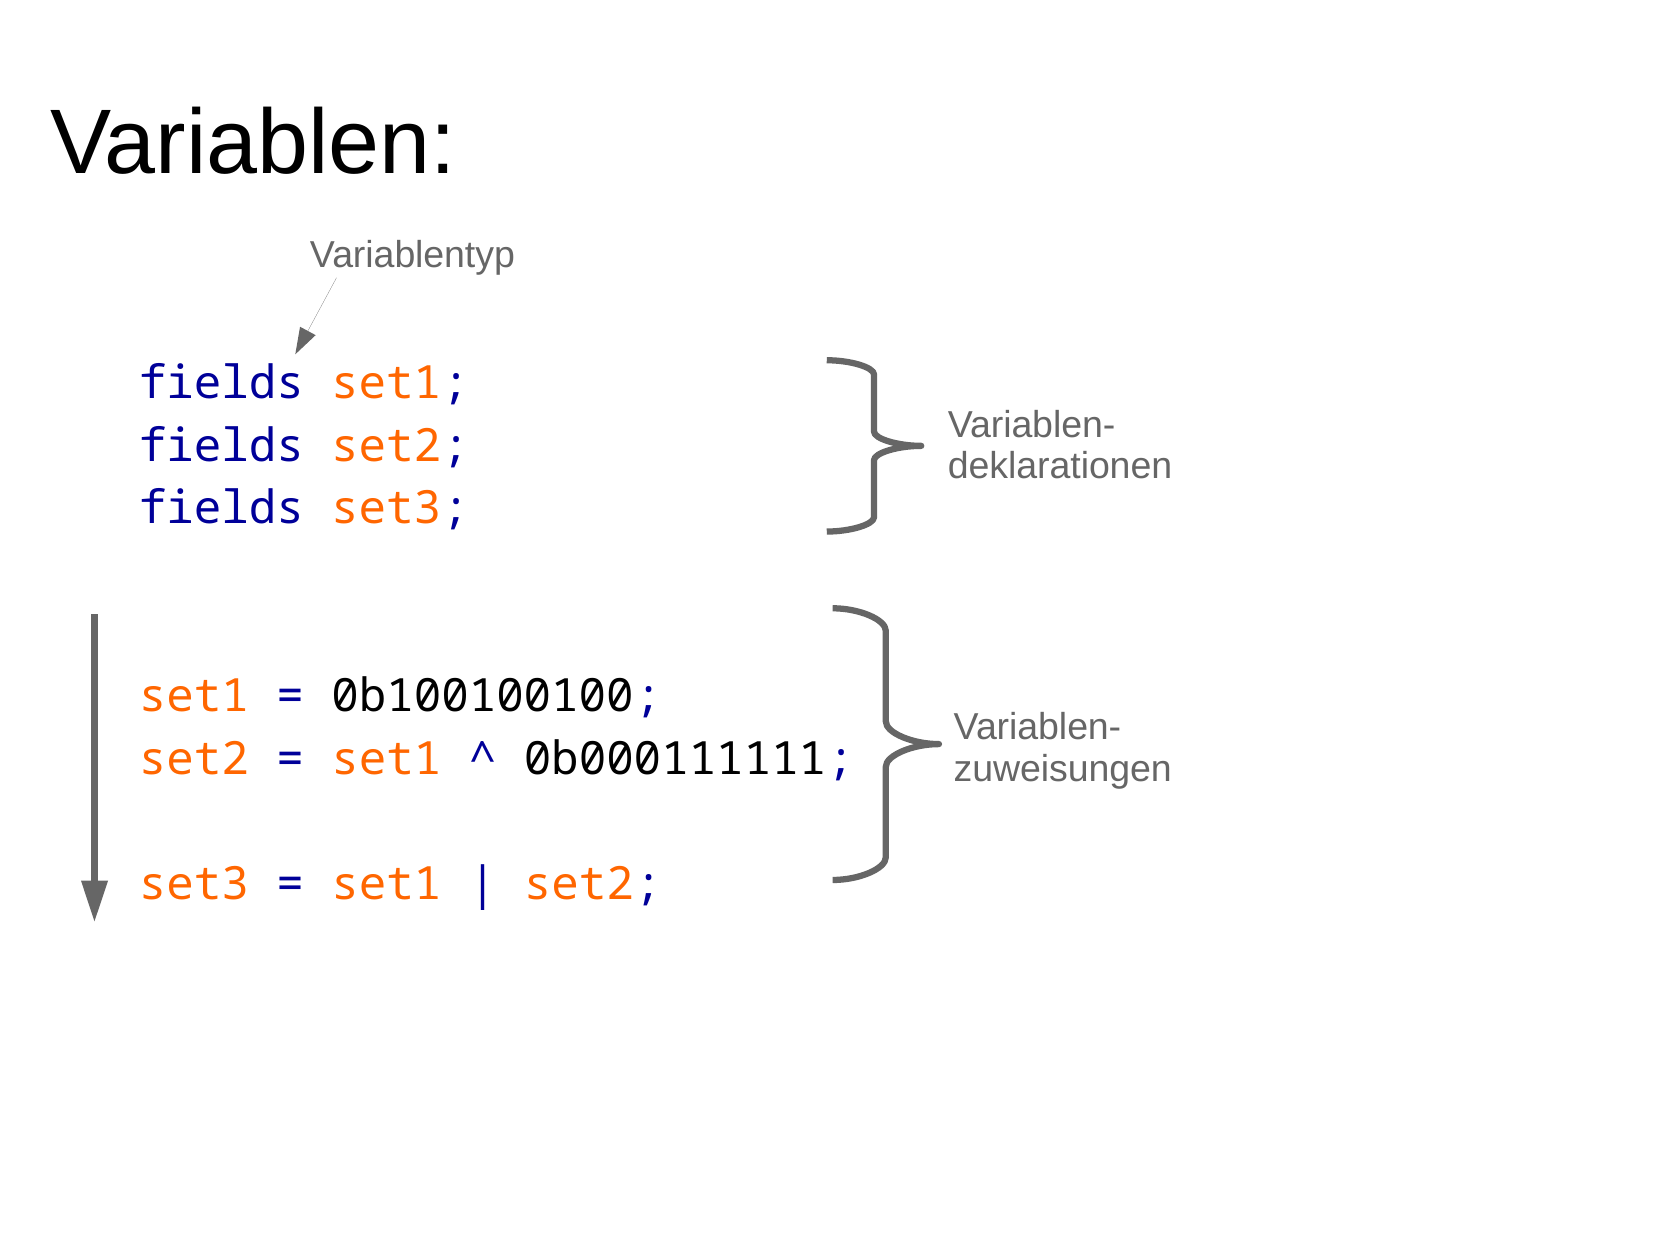

Variablen:
Variablentyp
fields set1;
fields set2;
fields set3;
set1 = 0b100100100;
set2 = set1 ^ 0b000111111;
set3 = set1 | set2;
Variablen-
deklarationen
Variablen-
zuweisungen